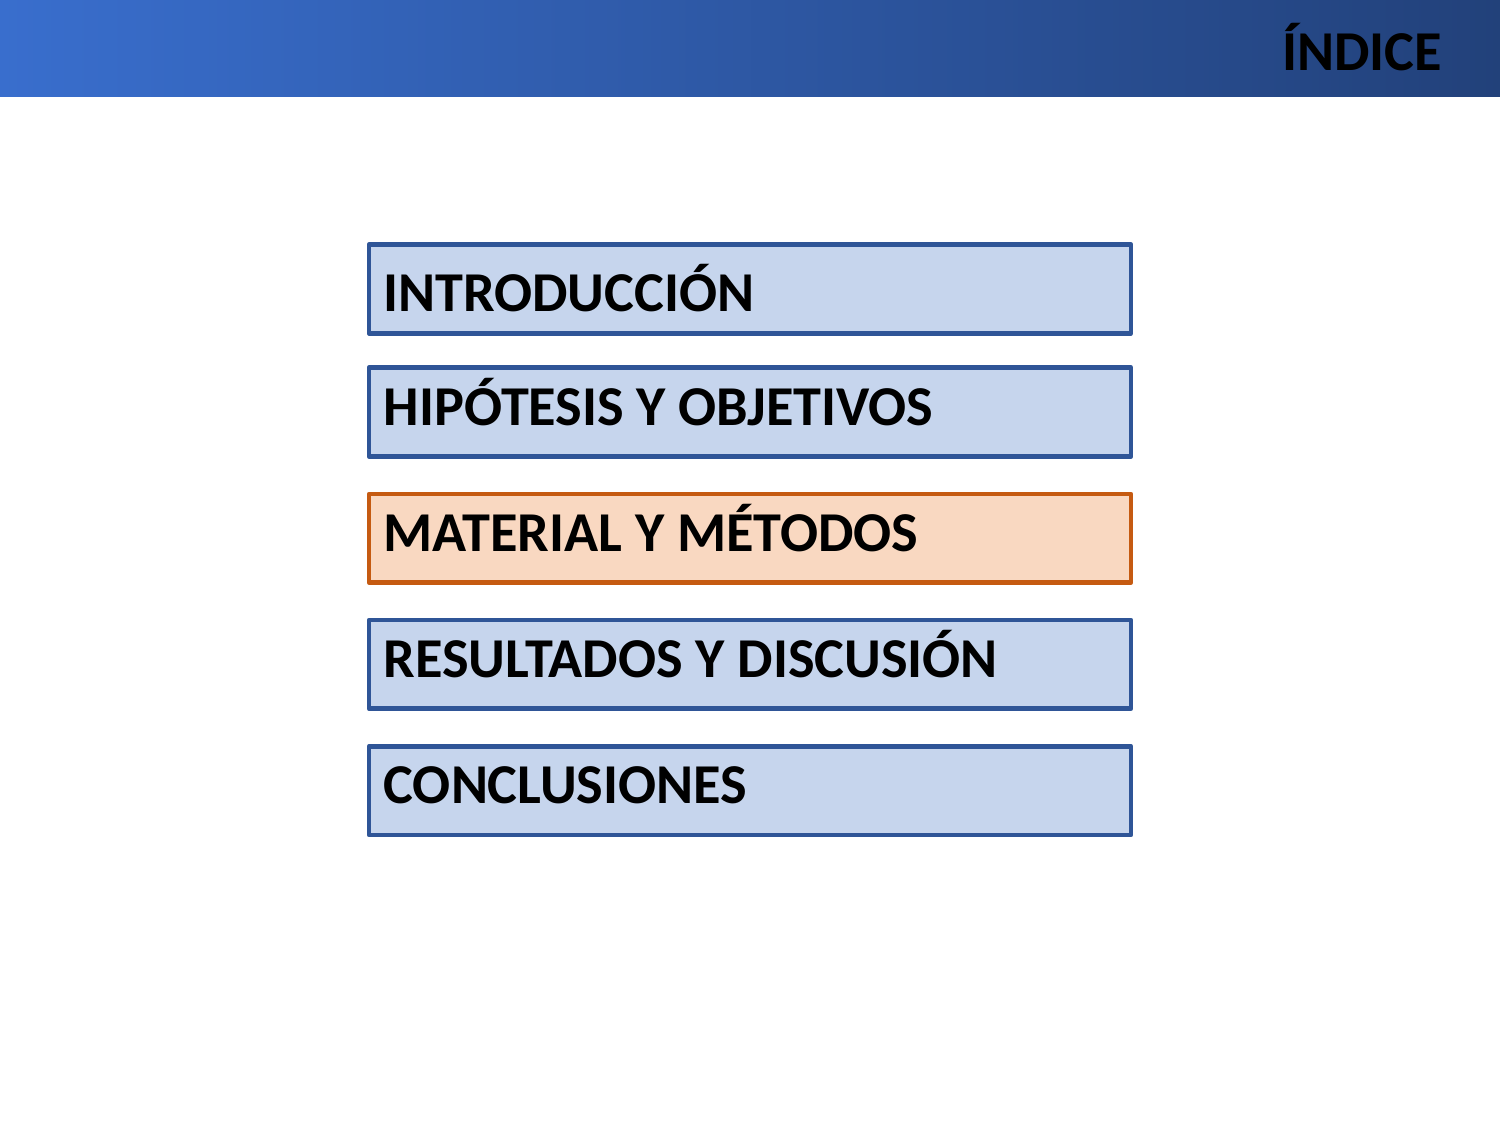

ÍNDICE
INTRODUCCIÓN
HIPÓTESIS Y OBJETIVOS
MATERIAL Y MÉTODOS
RESULTADOS Y DISCUSIÓN
CONCLUSIONES